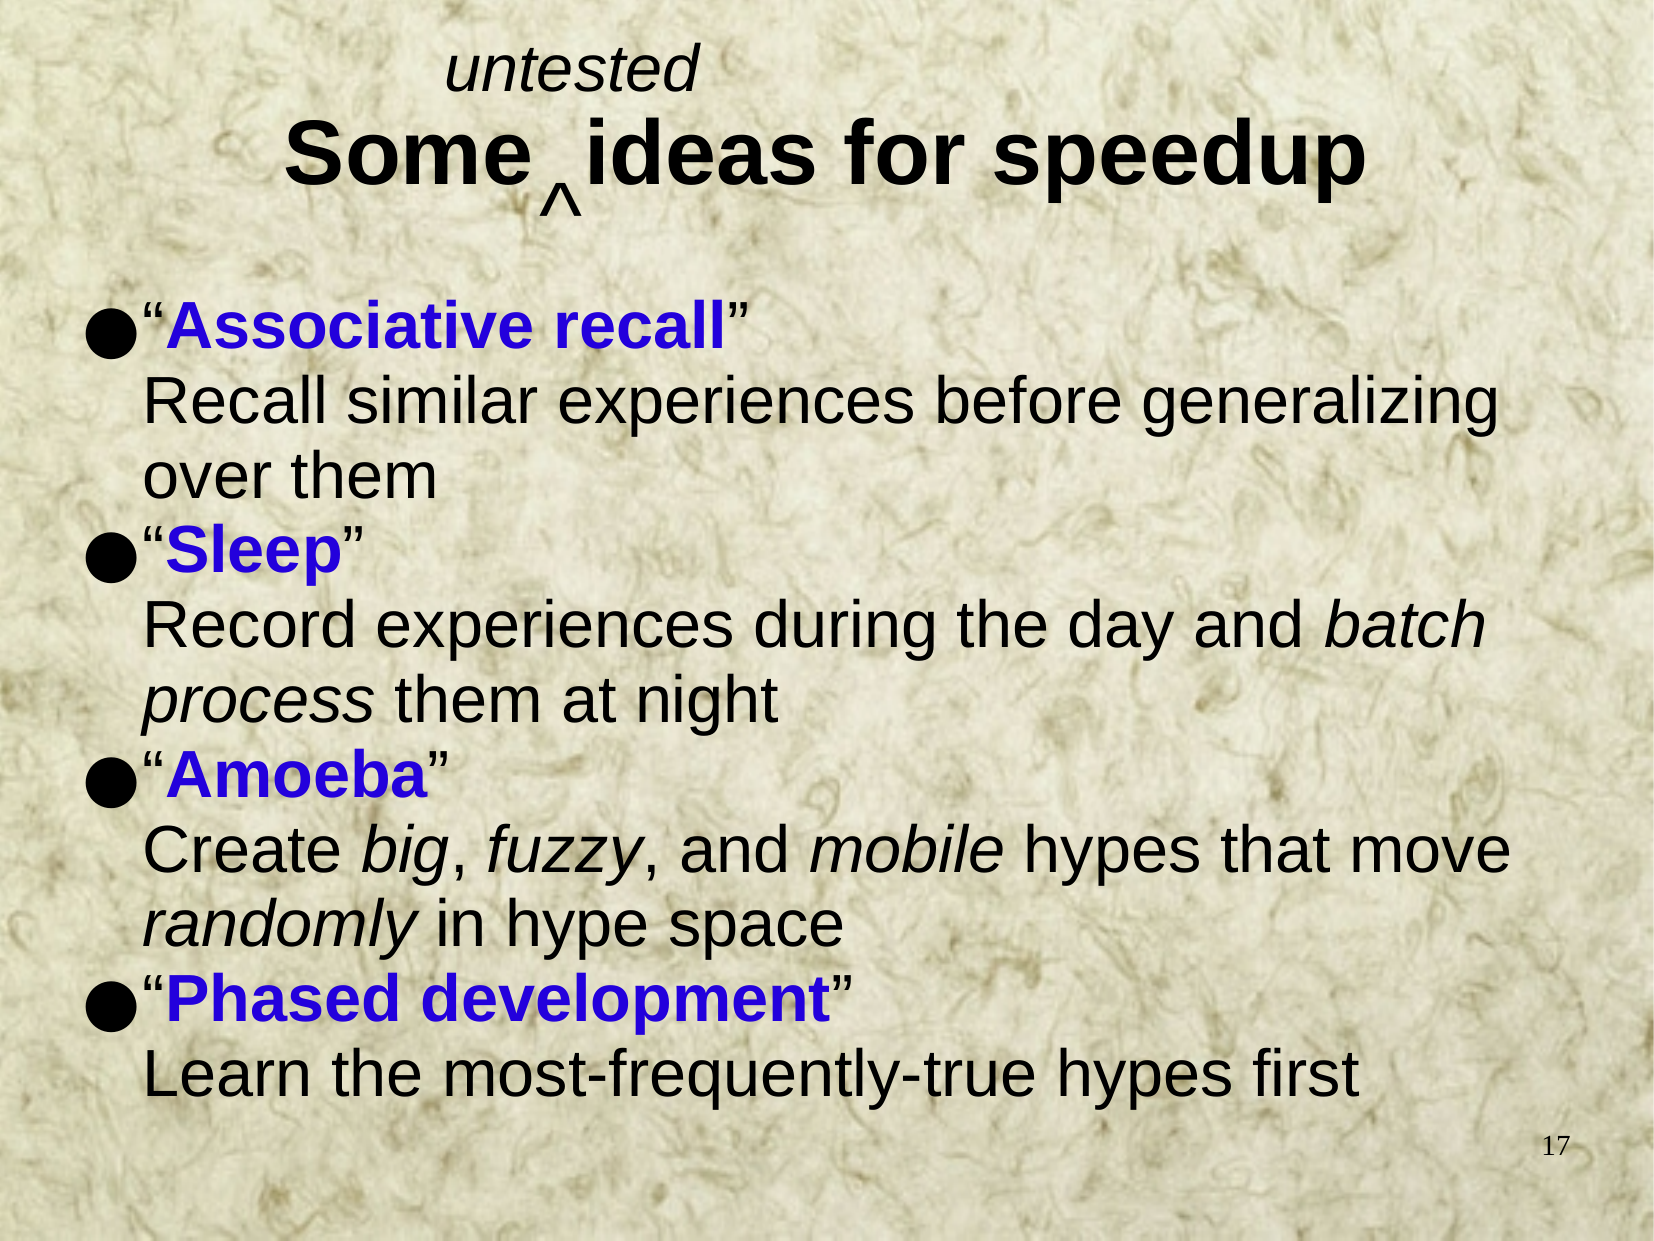

untested
# Some ideas for speedup
^
“Associative recall”
Recall similar experiences before generalizing over them
“Sleep”
Record experiences during the day and batch process them at night
“Amoeba”
Create big, fuzzy, and mobile hypes that move randomly in hype space
“Phased development”
Learn the most-frequently-true hypes first
17